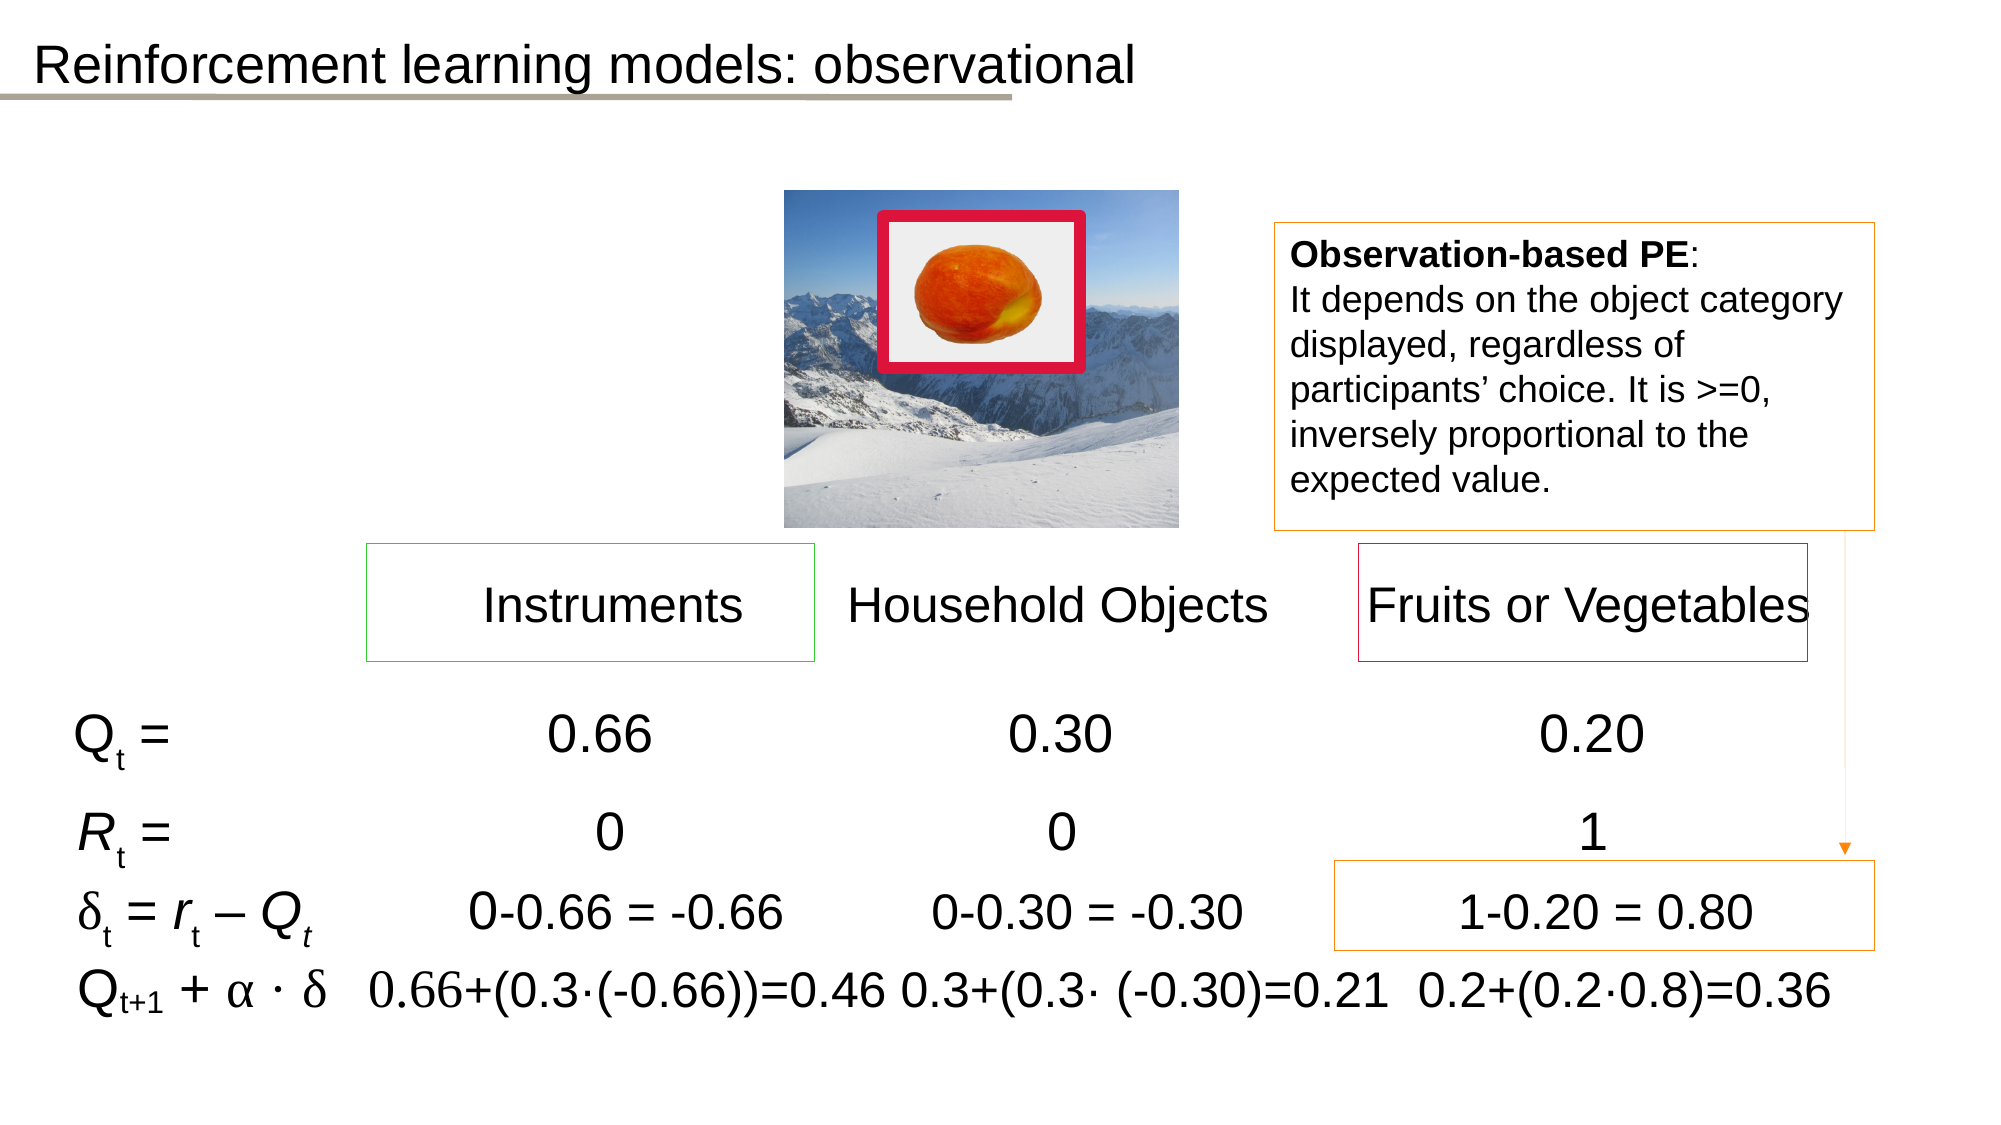

Reinforcement learning models: observational
Observation-based PE:
It depends on the object category displayed, regardless of participants’ choice. It is >=0, inversely proportional to the expected value.
Instruments	 Household Objects Fruits or Vegetables
Qt = 				 0.66		 0.30		 0.20
Rt =			 	 0 		 0		 1
δt = rt – Qt 0-0.66 = -0.66 	 0-0.30 = -0.30		 1-0.20 = 0.80
Qt+1 + α · δ 0.66+(0.3·(-0.66))=0.46 0.3+(0.3· (-0.30)=0.21 0.2+(0.2·0.8)=0.36